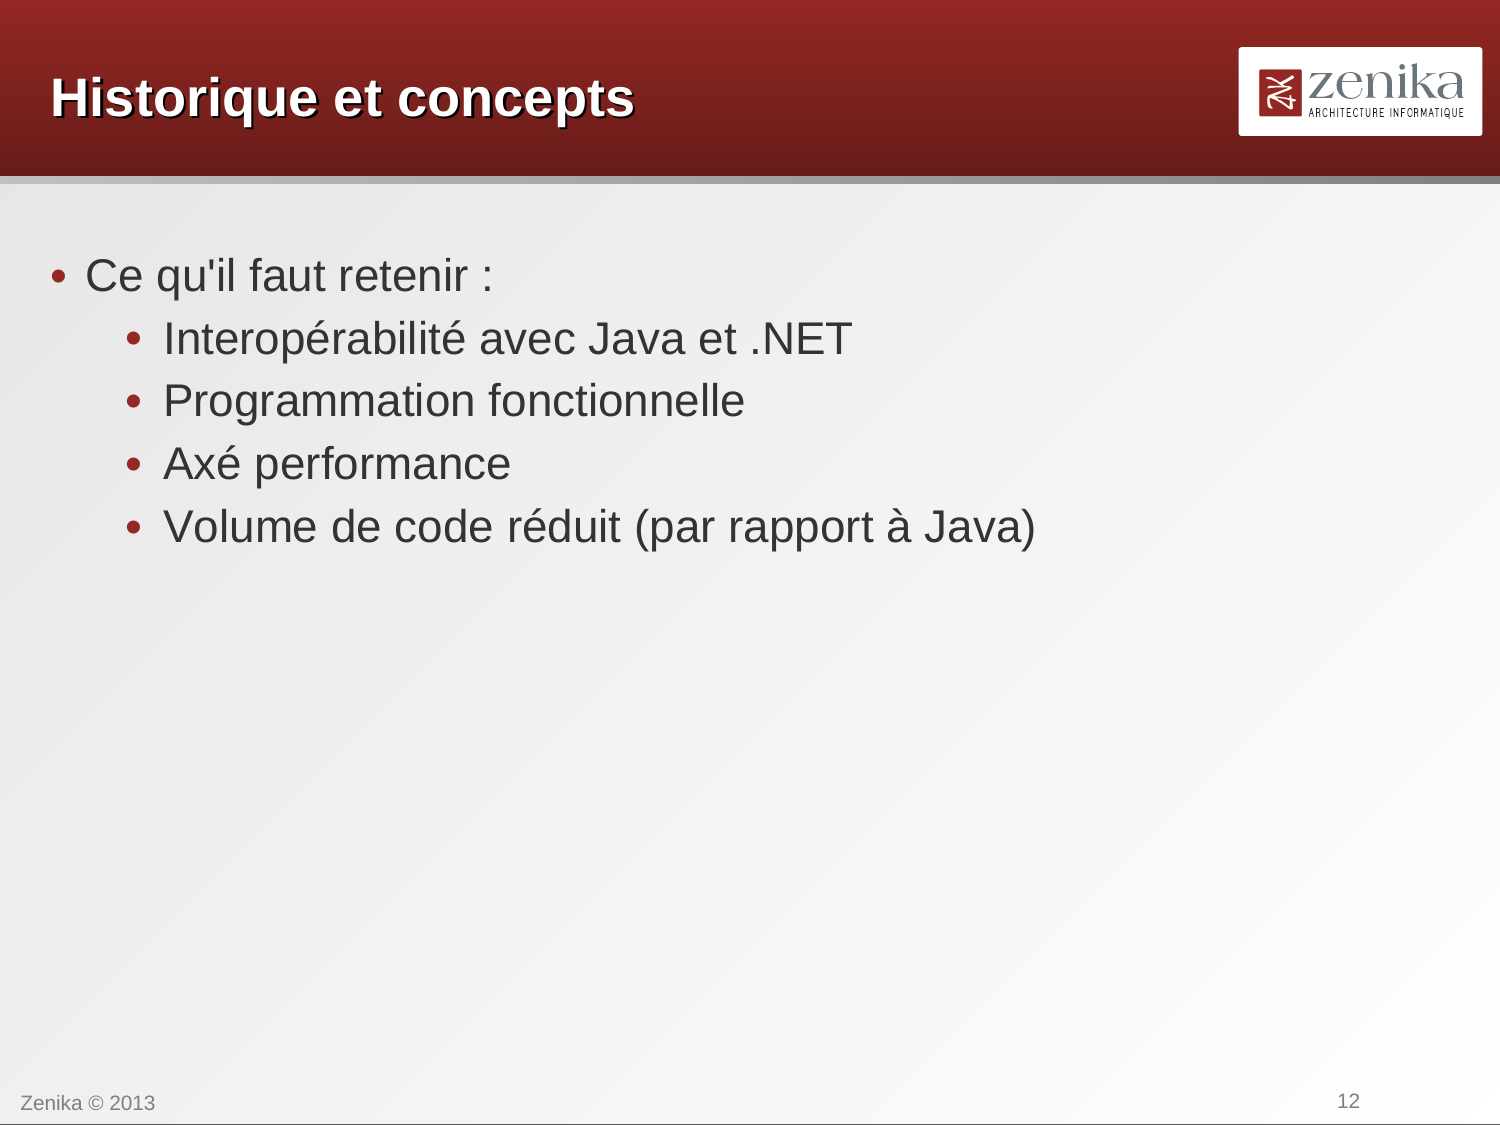

# Historique et concepts
Ce qu'il faut retenir :
Interopérabilité avec Java et .NET
Programmation fonctionnelle
Axé performance
Volume de code réduit (par rapport à Java)